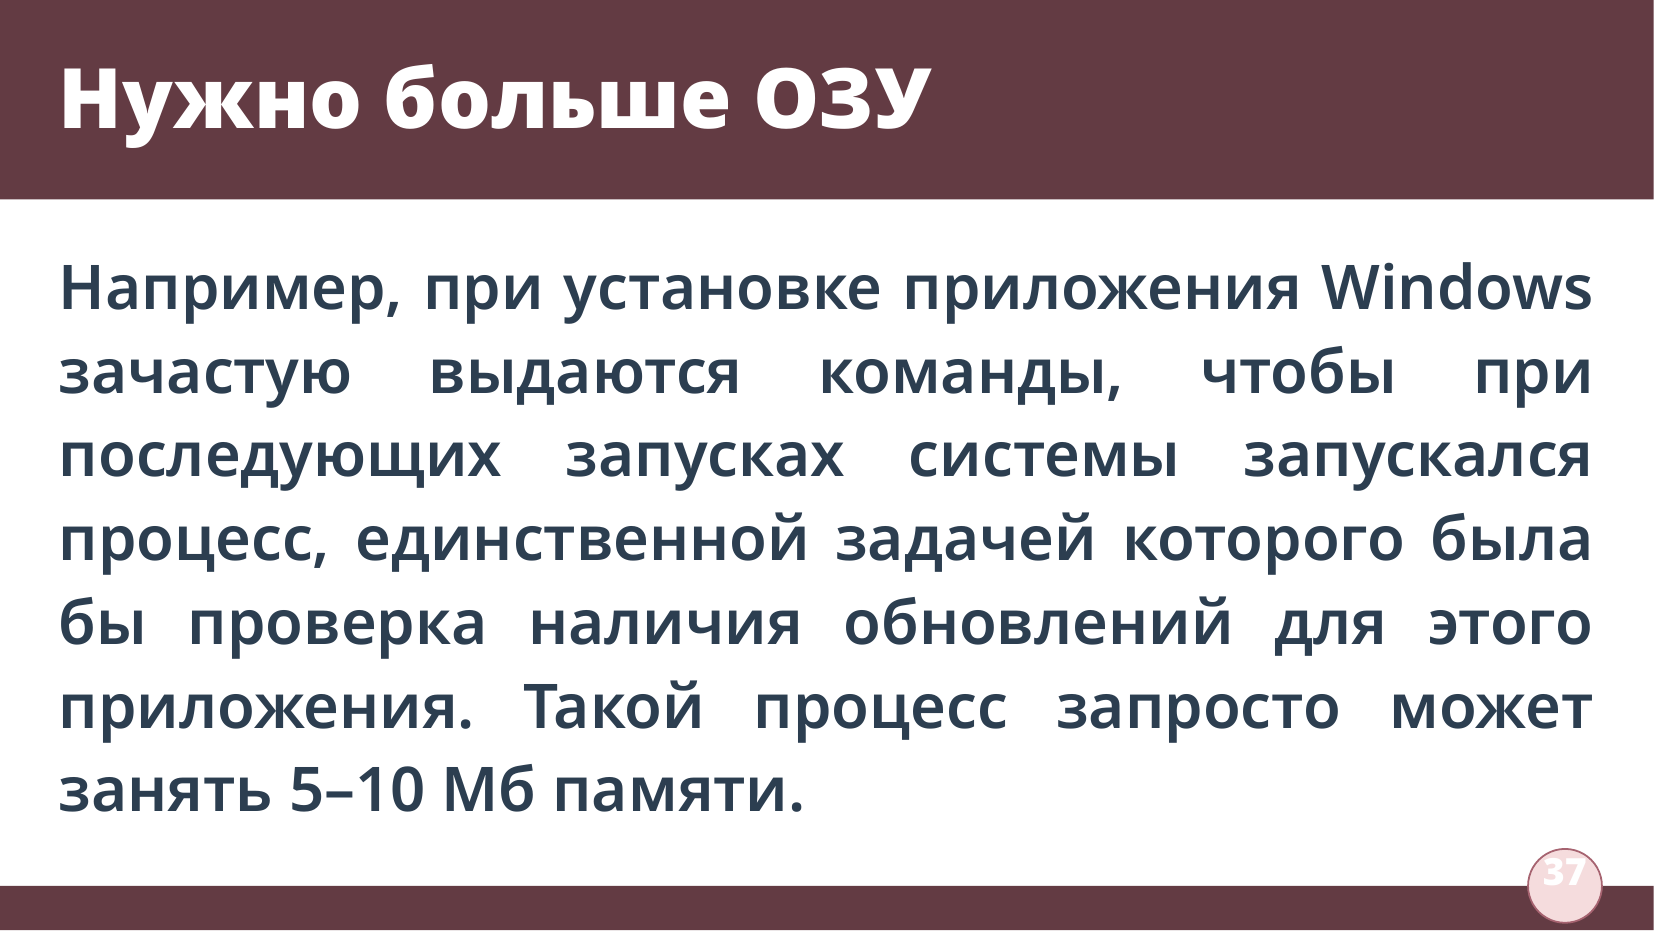

# Нужно больше ОЗУ
Например, при установке приложения Windows зачастую выдаются команды, чтобы при последующих запусках системы запускался процесс, единственной задачей которого была бы проверка наличия обновлений для этого приложения. Такой процесс запросто может занять 5–10 Мб памяти.